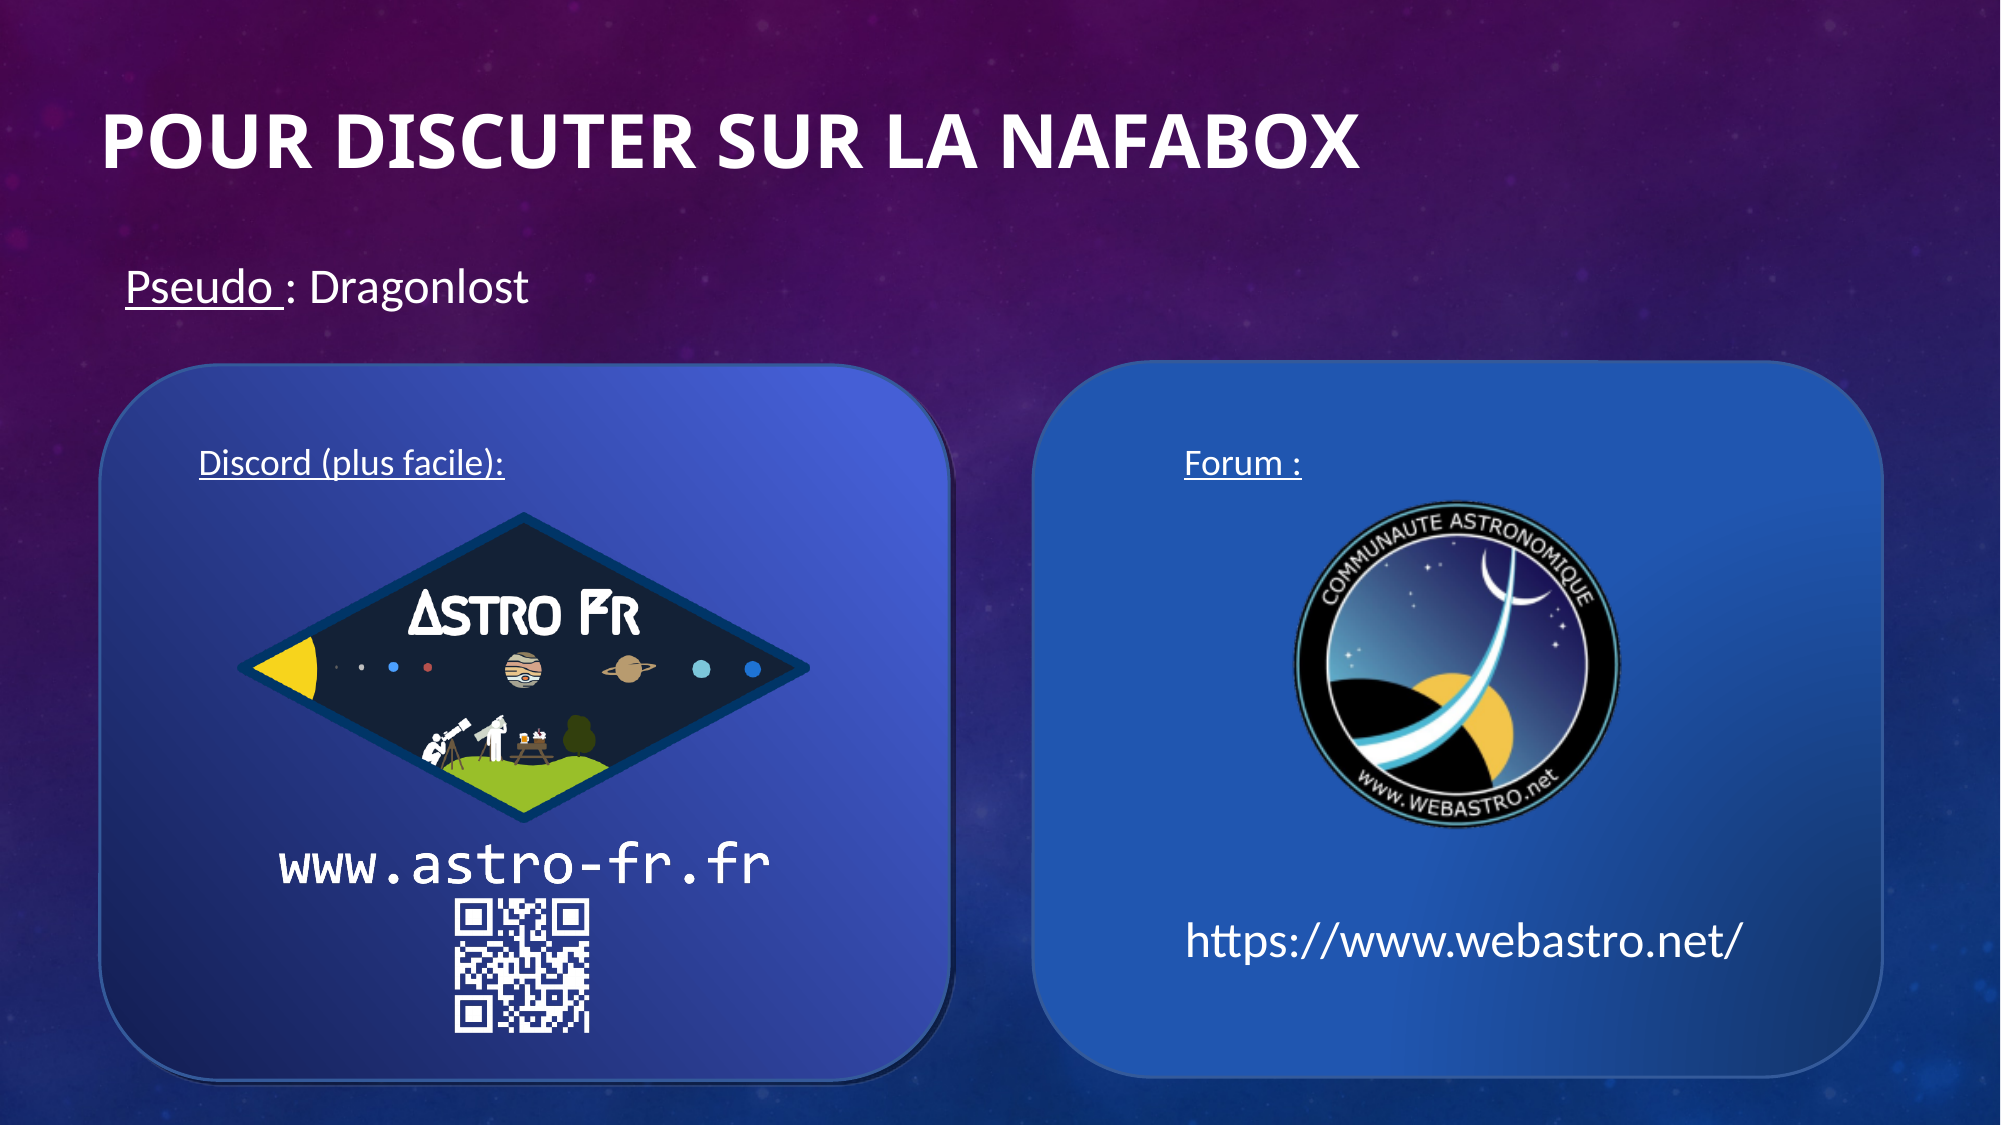

# Pour discuter sur la NAFABOX
Pseudo : Dragonlost
Discord (plus facile):
Forum :
https://www.webastro.net/